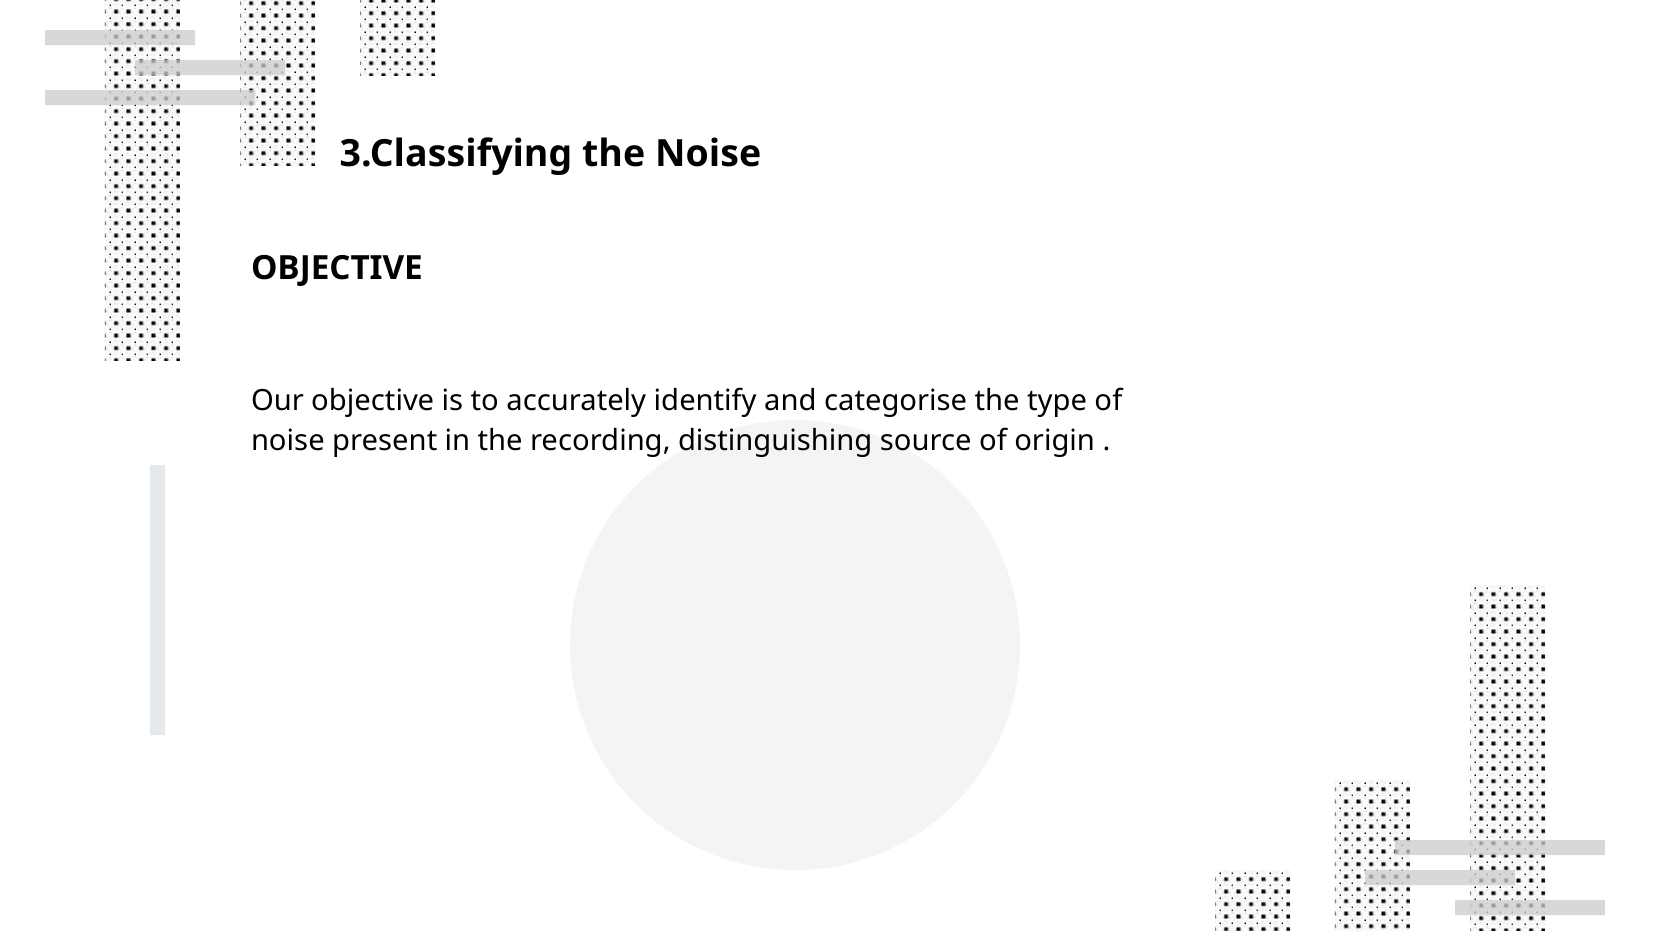

3.Classifying the Noise
OBJECTIVE
Our objective is to accurately identify and categorise the type of
noise present in the recording, distinguishing source of origin .